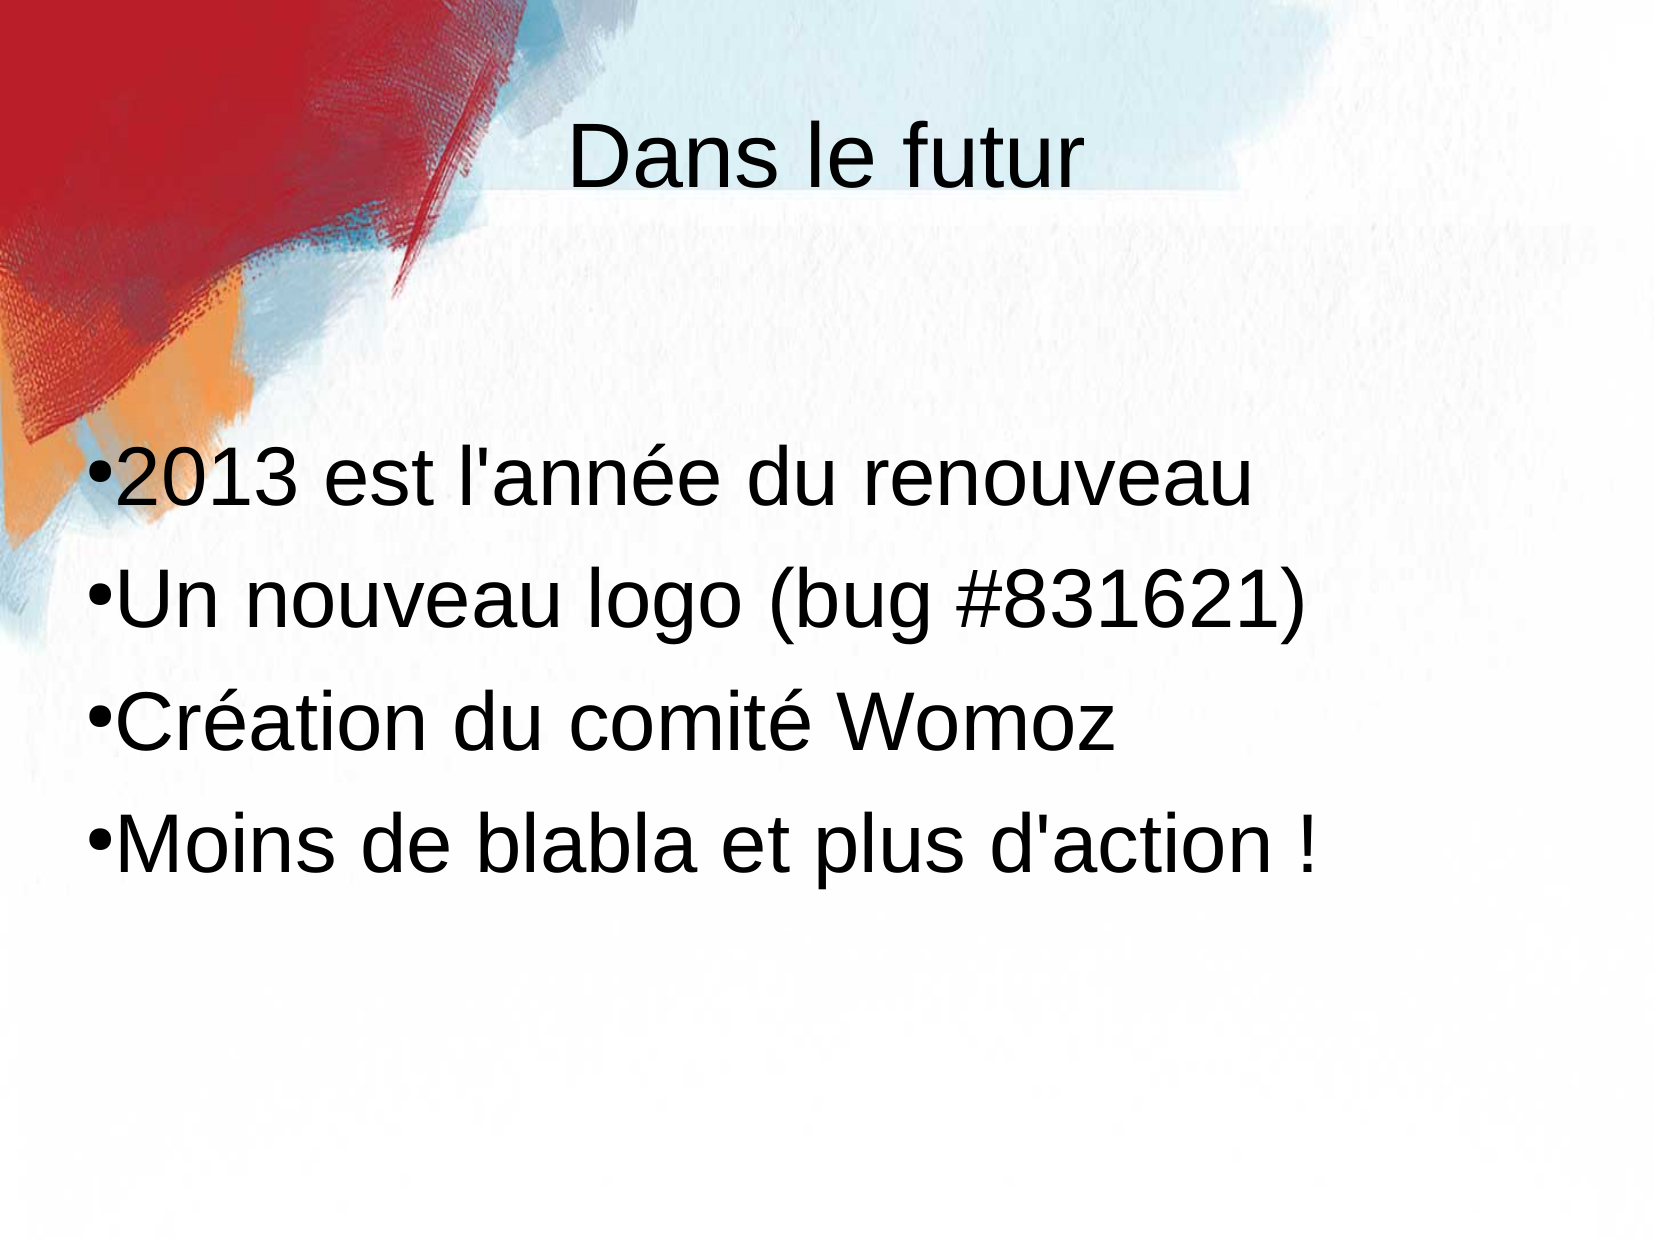

# Dans le futur
2013 est l'année du renouveau
Un nouveau logo (bug #831621)
Création du comité Womoz
Moins de blabla et plus d'action !